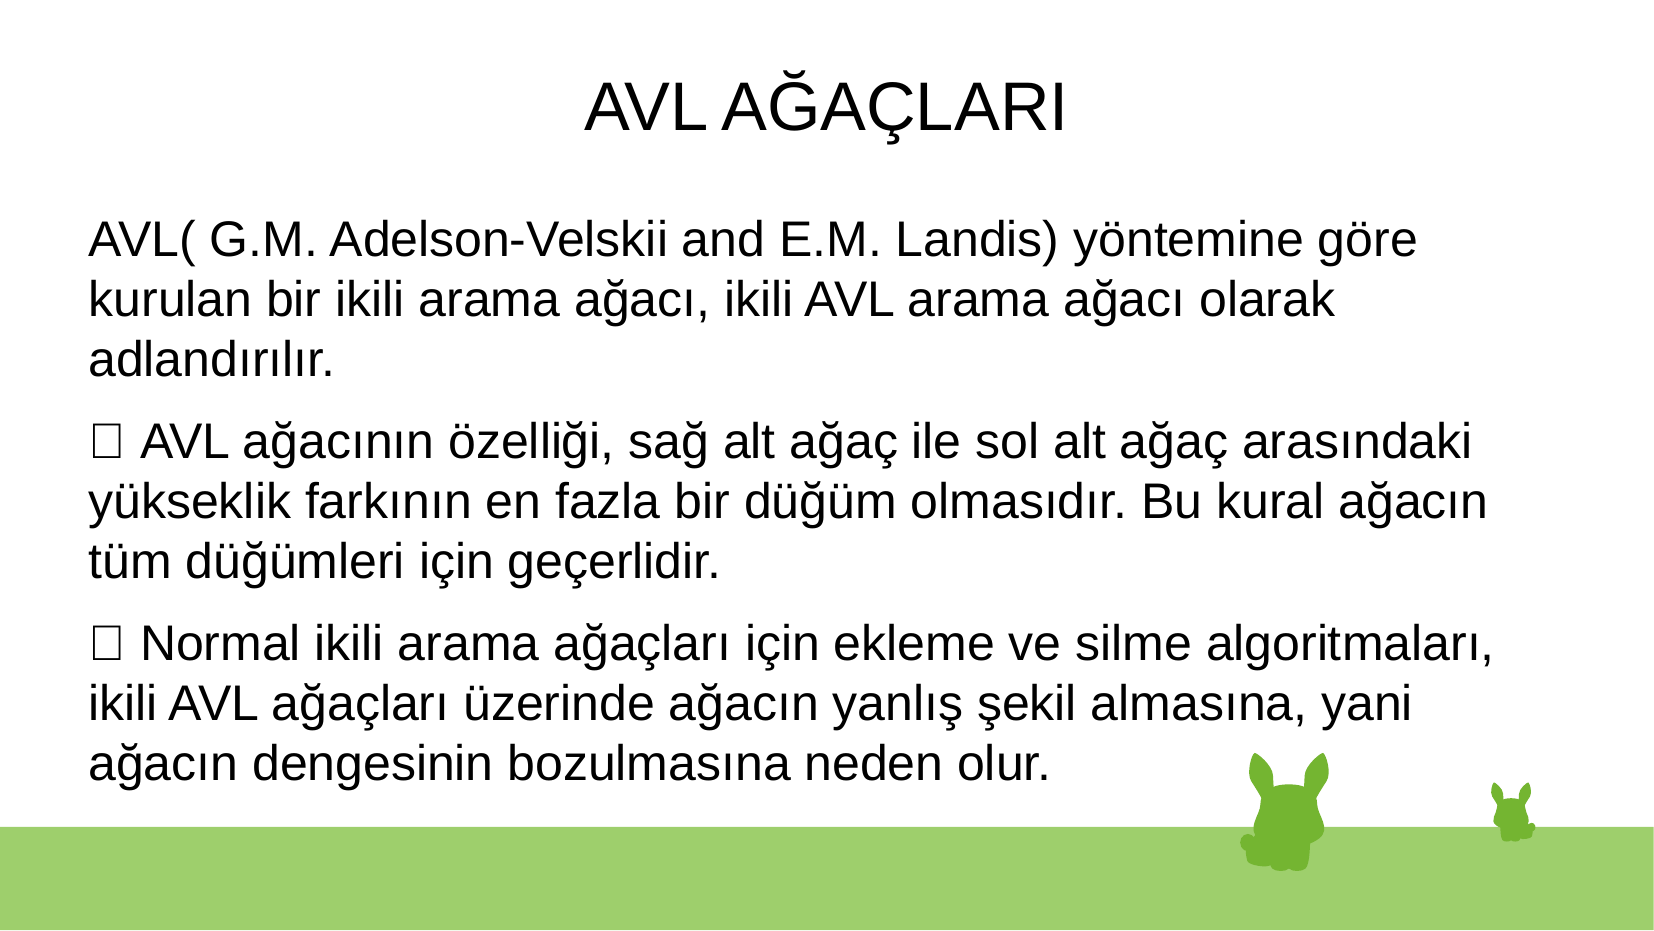

# AVL AĞAÇLARI
AVL( G.M. Adelson-Velskii and E.M. Landis) yöntemine göre kurulan bir ikili arama ağacı, ikili AVL arama ağacı olarak adlandırılır.
 AVL ağacının özelliği, sağ alt ağaç ile sol alt ağaç arasındaki yükseklik farkının en fazla bir düğüm olmasıdır. Bu kural ağacın tüm düğümleri için geçerlidir.
 Normal ikili arama ağaçları için ekleme ve silme algoritmaları, ikili AVL ağaçları üzerinde ağacın yanlış şekil almasına, yani ağacın dengesinin bozulmasına neden olur.